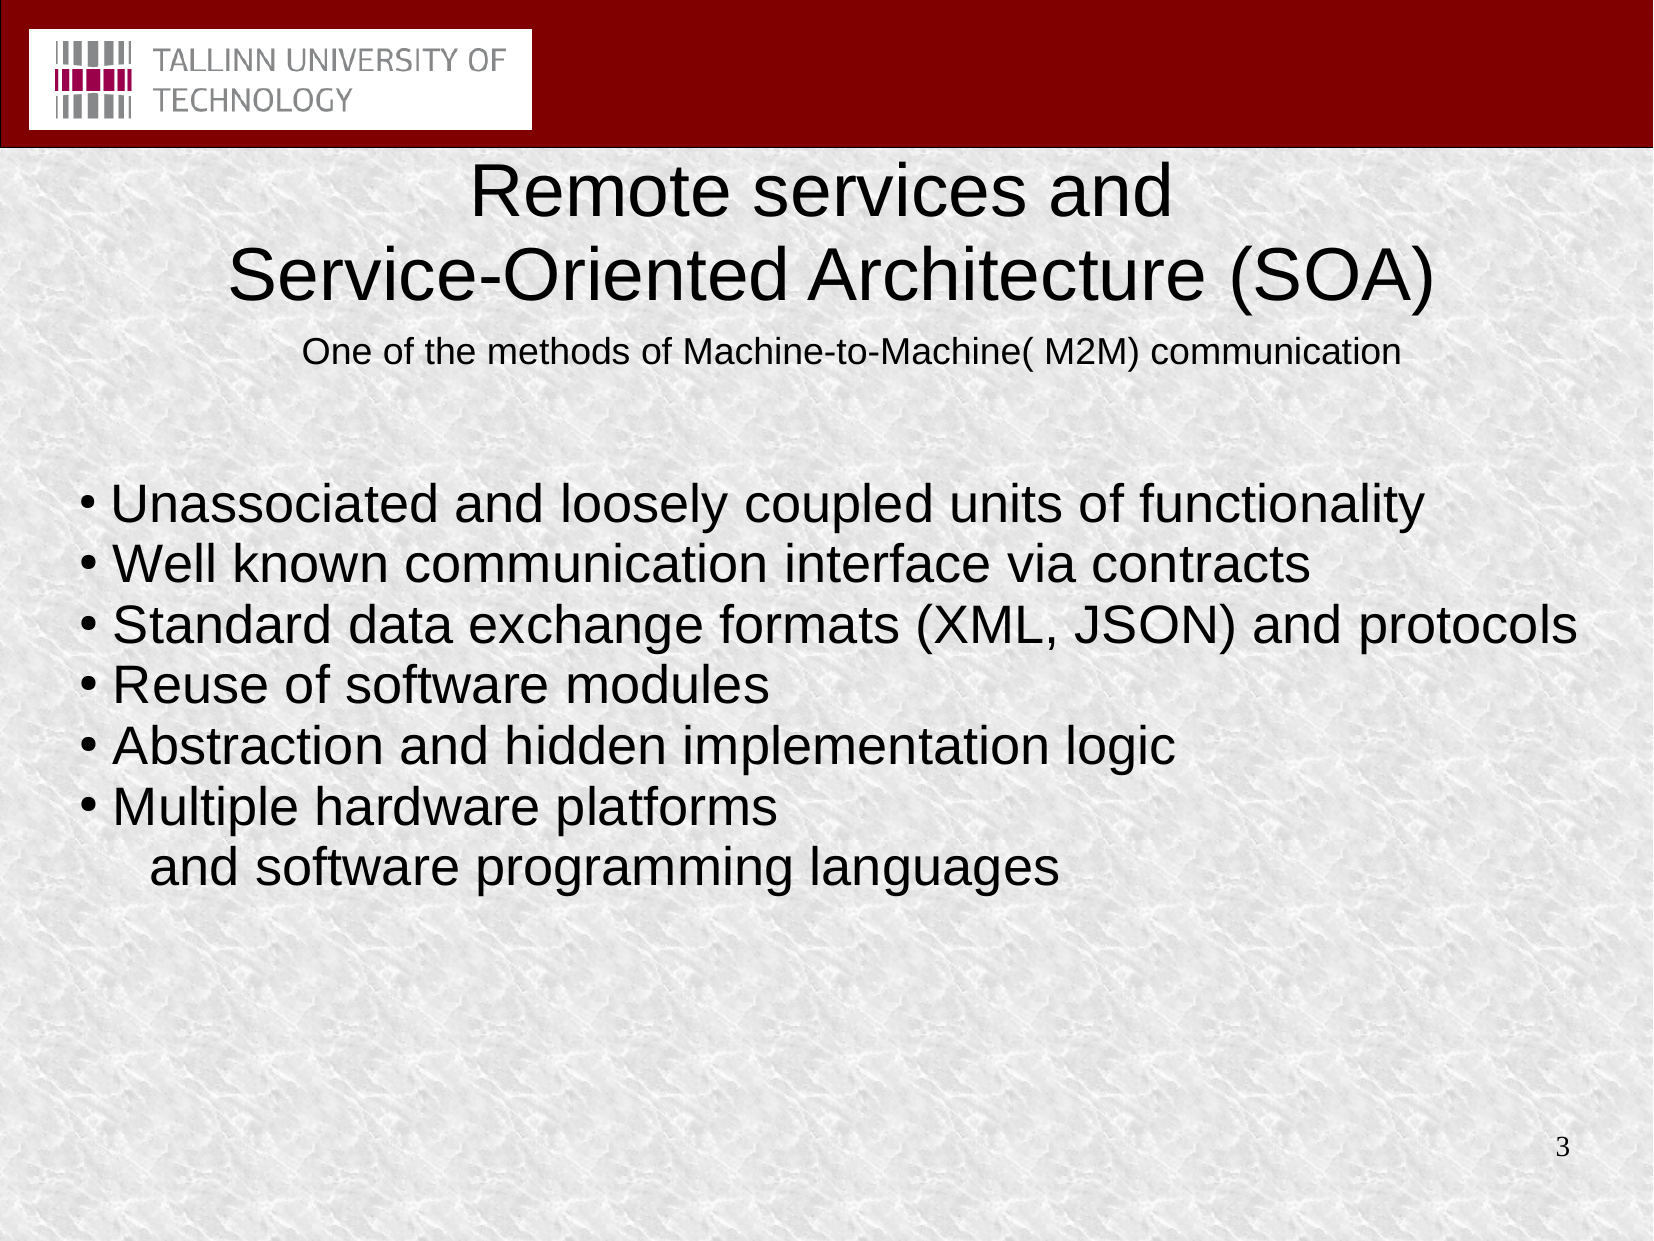

# Remote services and Service-Oriented Architecture (SOA)
One of the methods of Machine-to-Machine( M2M) communication
 Unassociated and loosely coupled units of functionality
 Well known communication interface via contracts
 Standard data exchange formats (XML, JSON) and protocols
 Reuse of software modules
 Abstraction and hidden implementation logic
 Multiple hardware platforms
and software programming languages
3